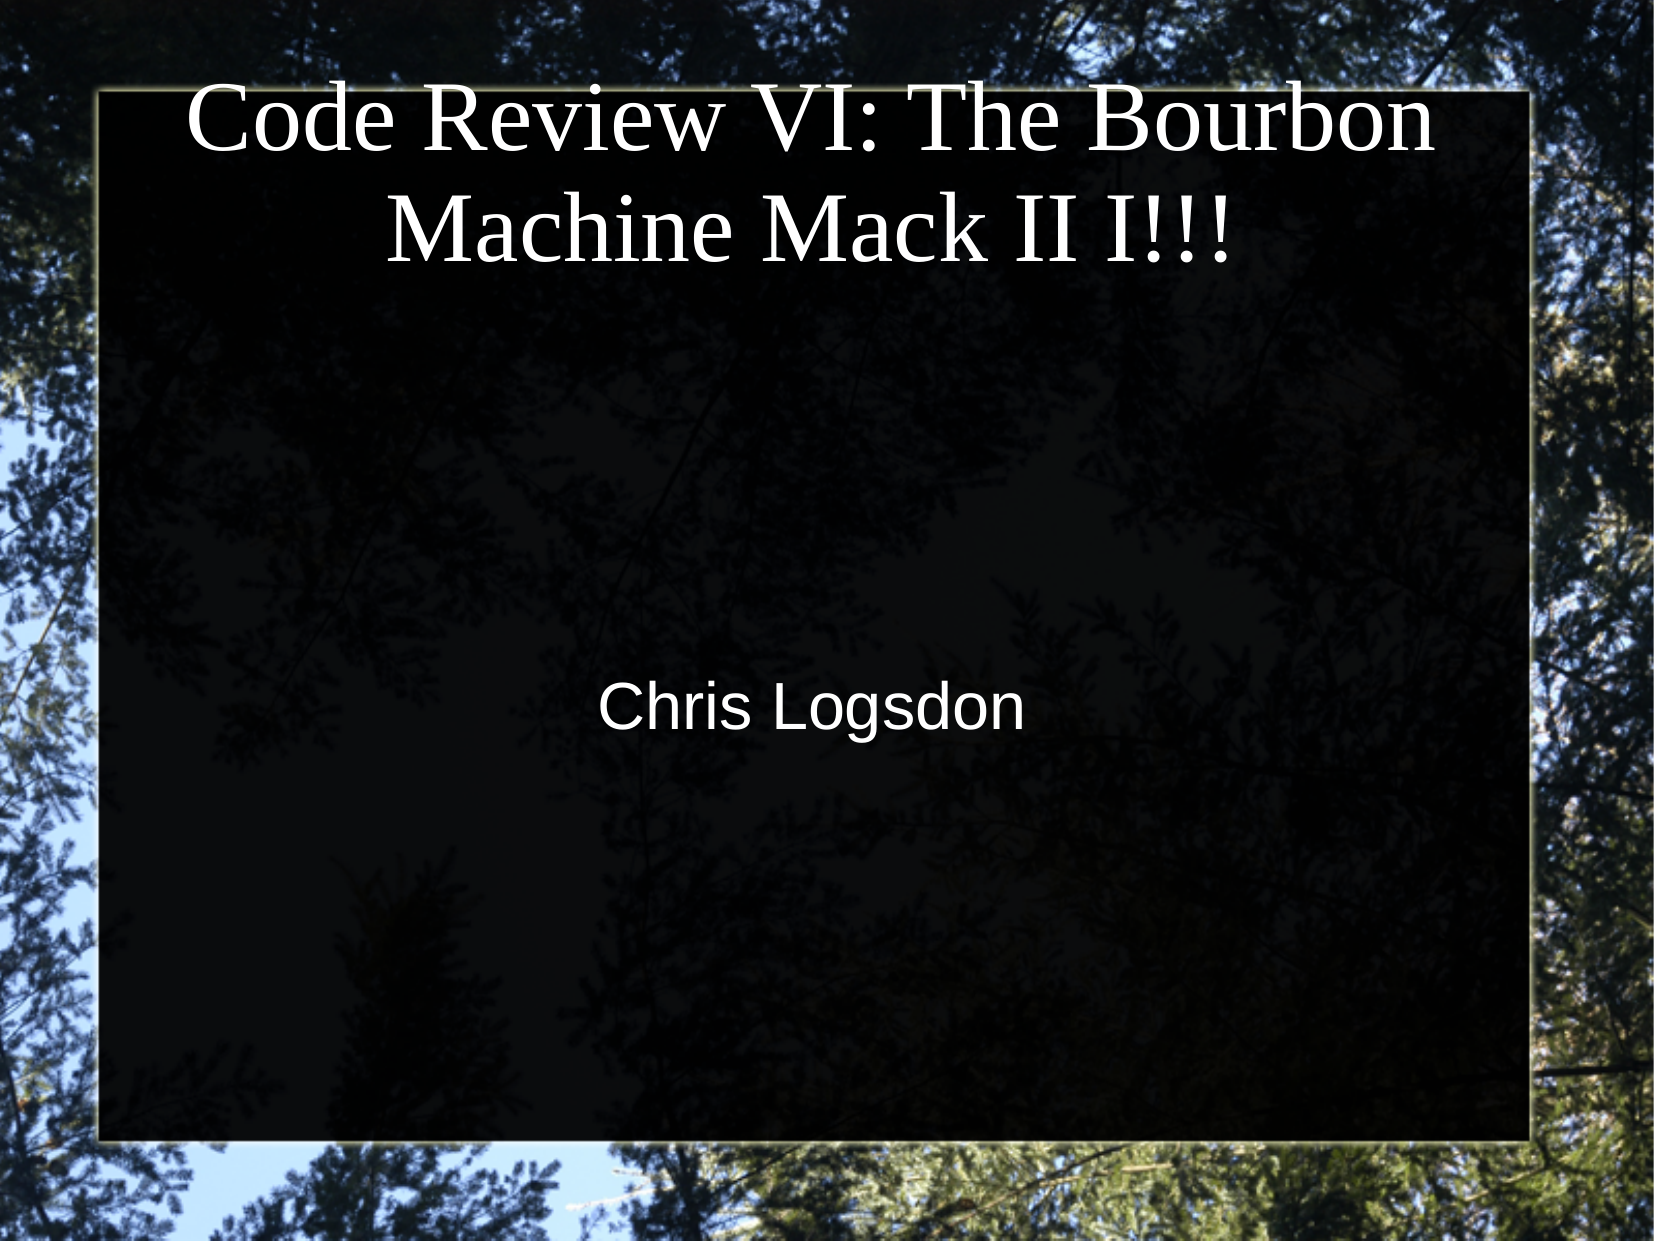

# Code Review VI: The Bourbon Machine Mack II I!!!
Chris Logsdon